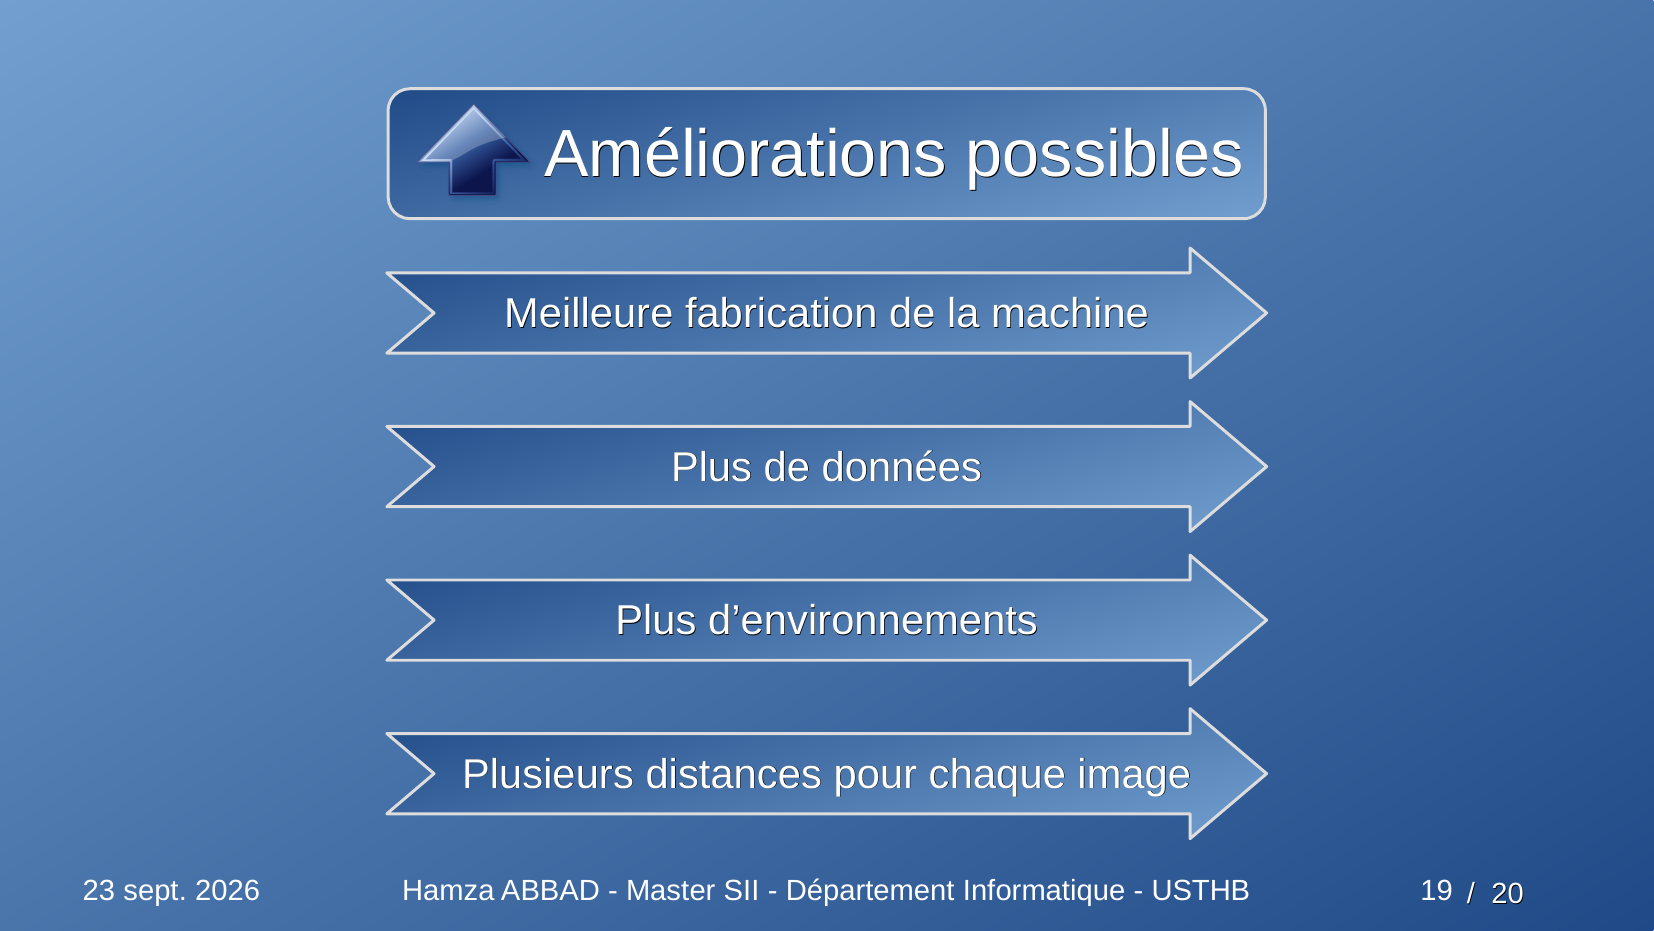

Améliorations possibles
Meilleure fabrication de la machine
Plus de données
Plus d’environnements
Plusieurs distances pour chaque image
Hamza ABBAD - Master SII - Département Informatique - USTHB
19